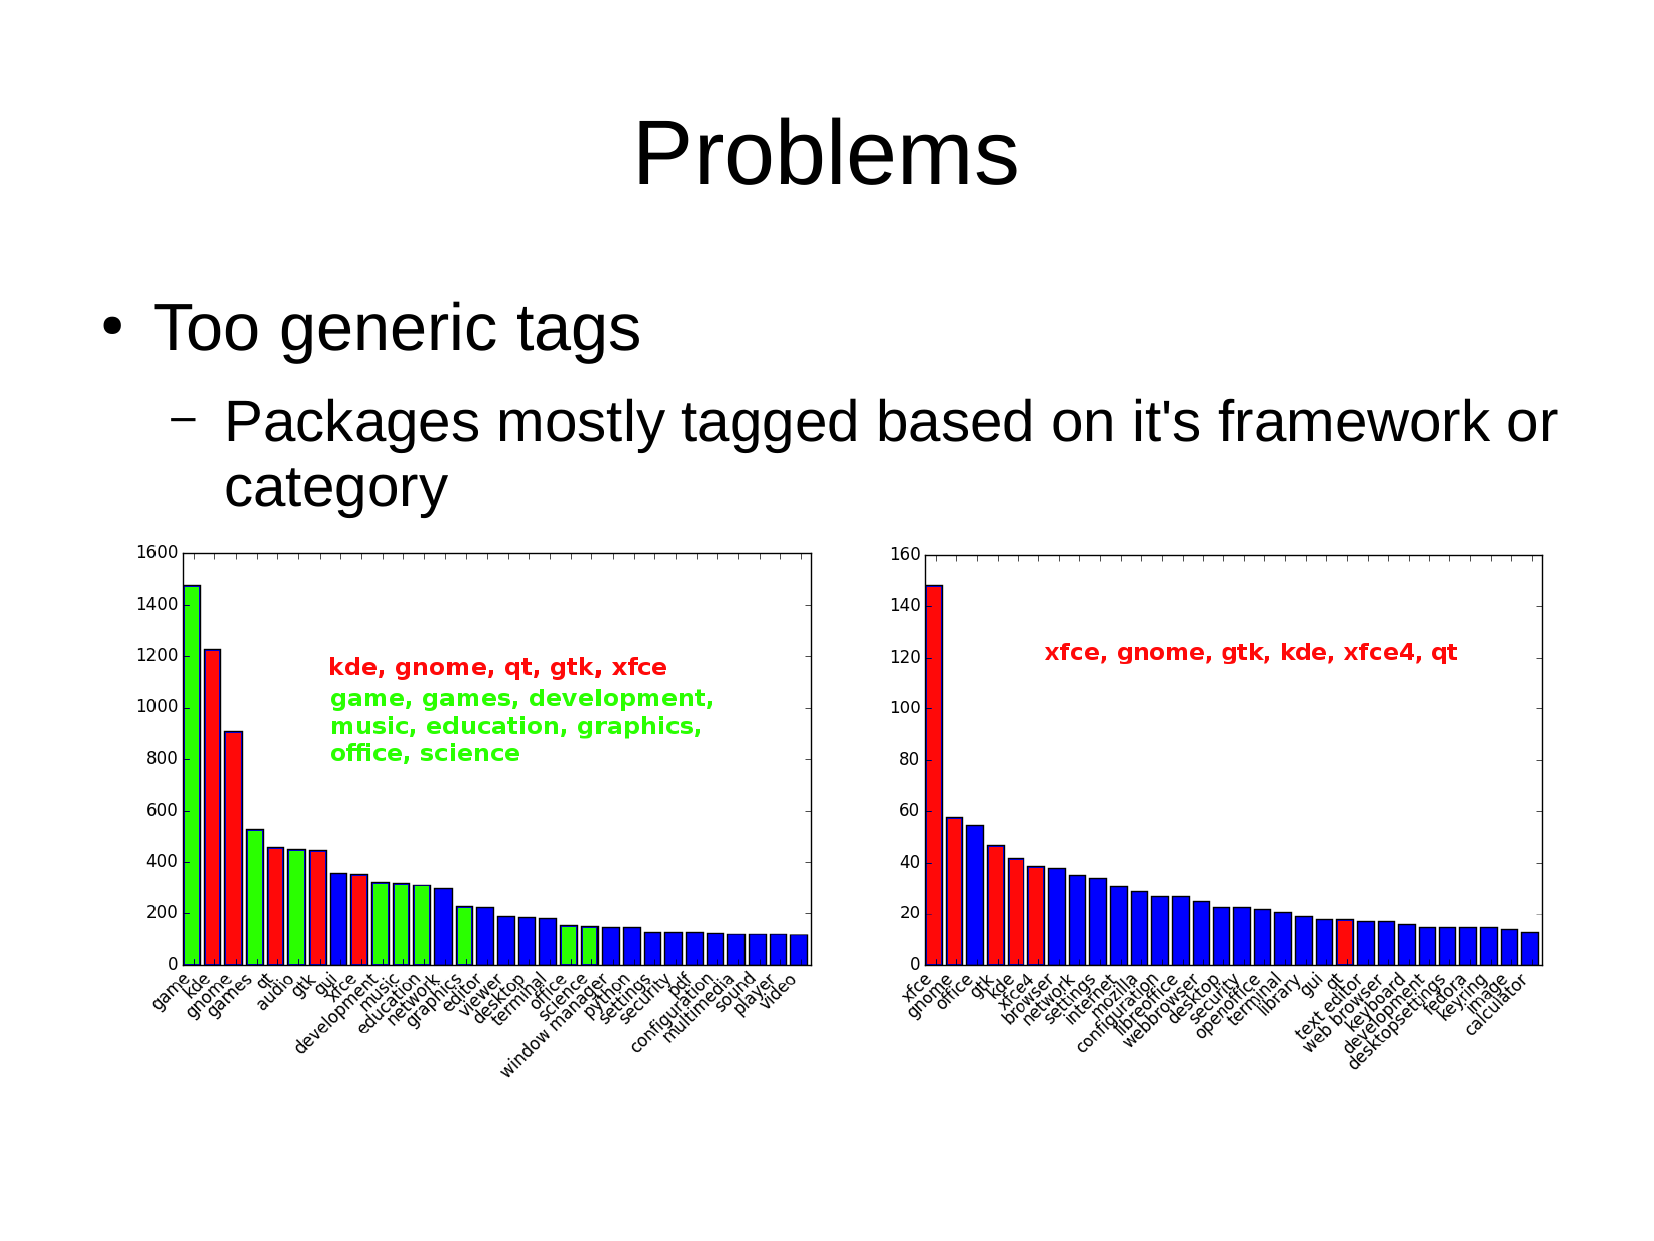

# Problems
Too generic tags
Packages mostly tagged based on it's framework or category